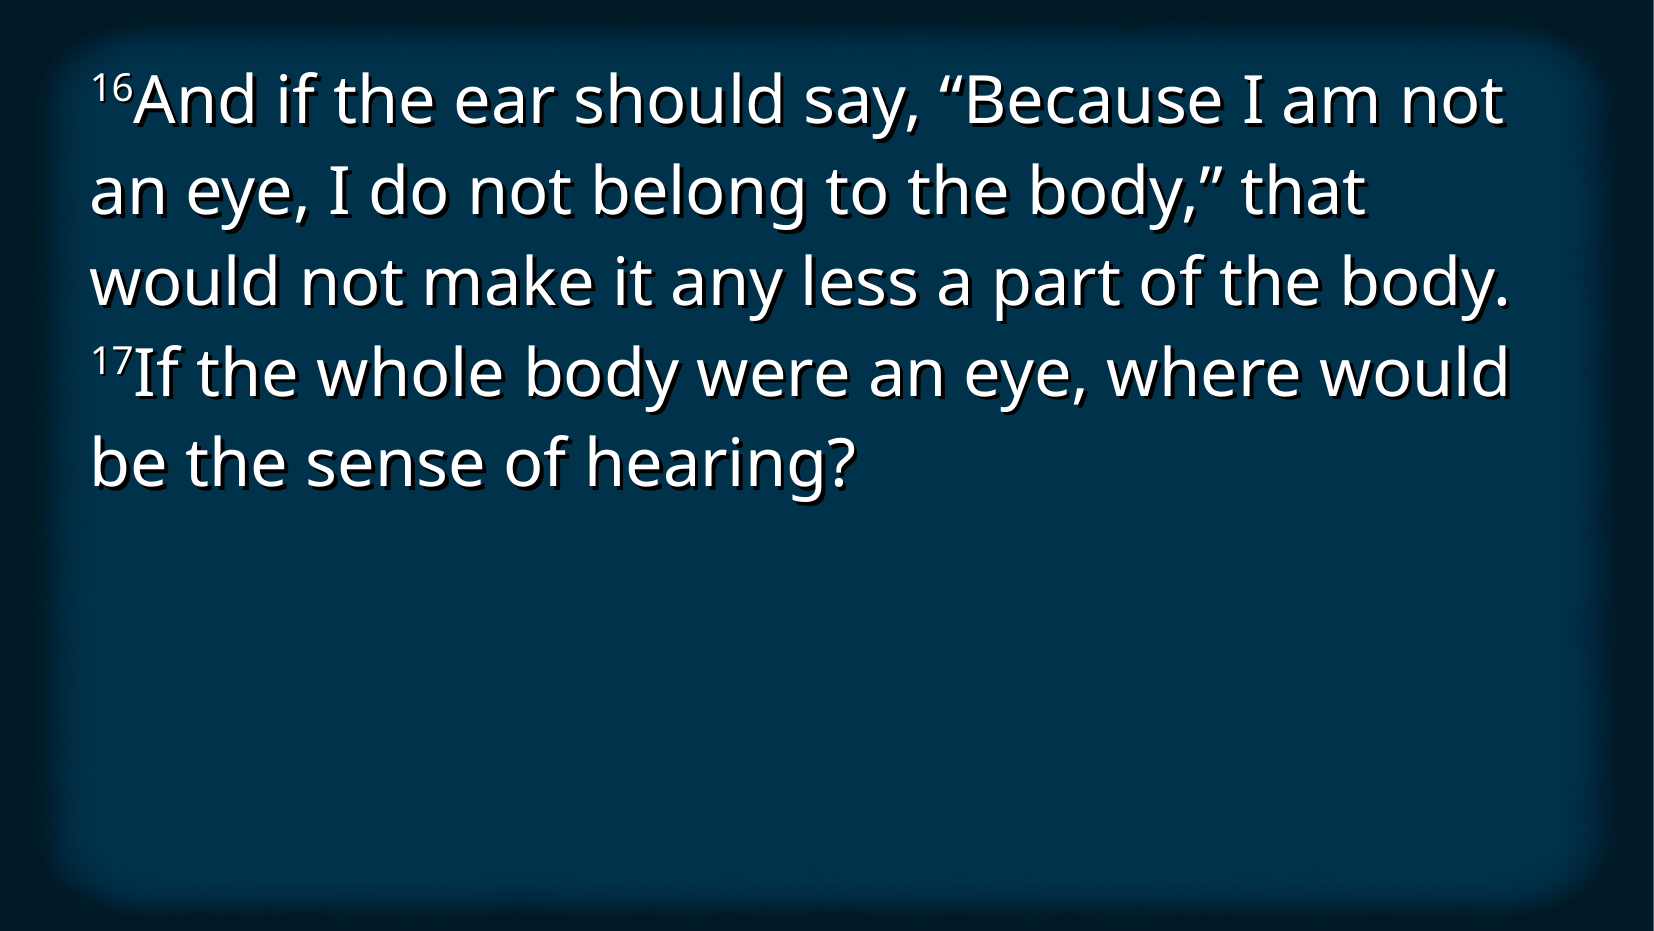

16And if the ear should say, “Because I am not an eye, I do not belong to the body,” that would not make it any less a part of the body. 17If the whole body were an eye, where would be the sense of hearing?